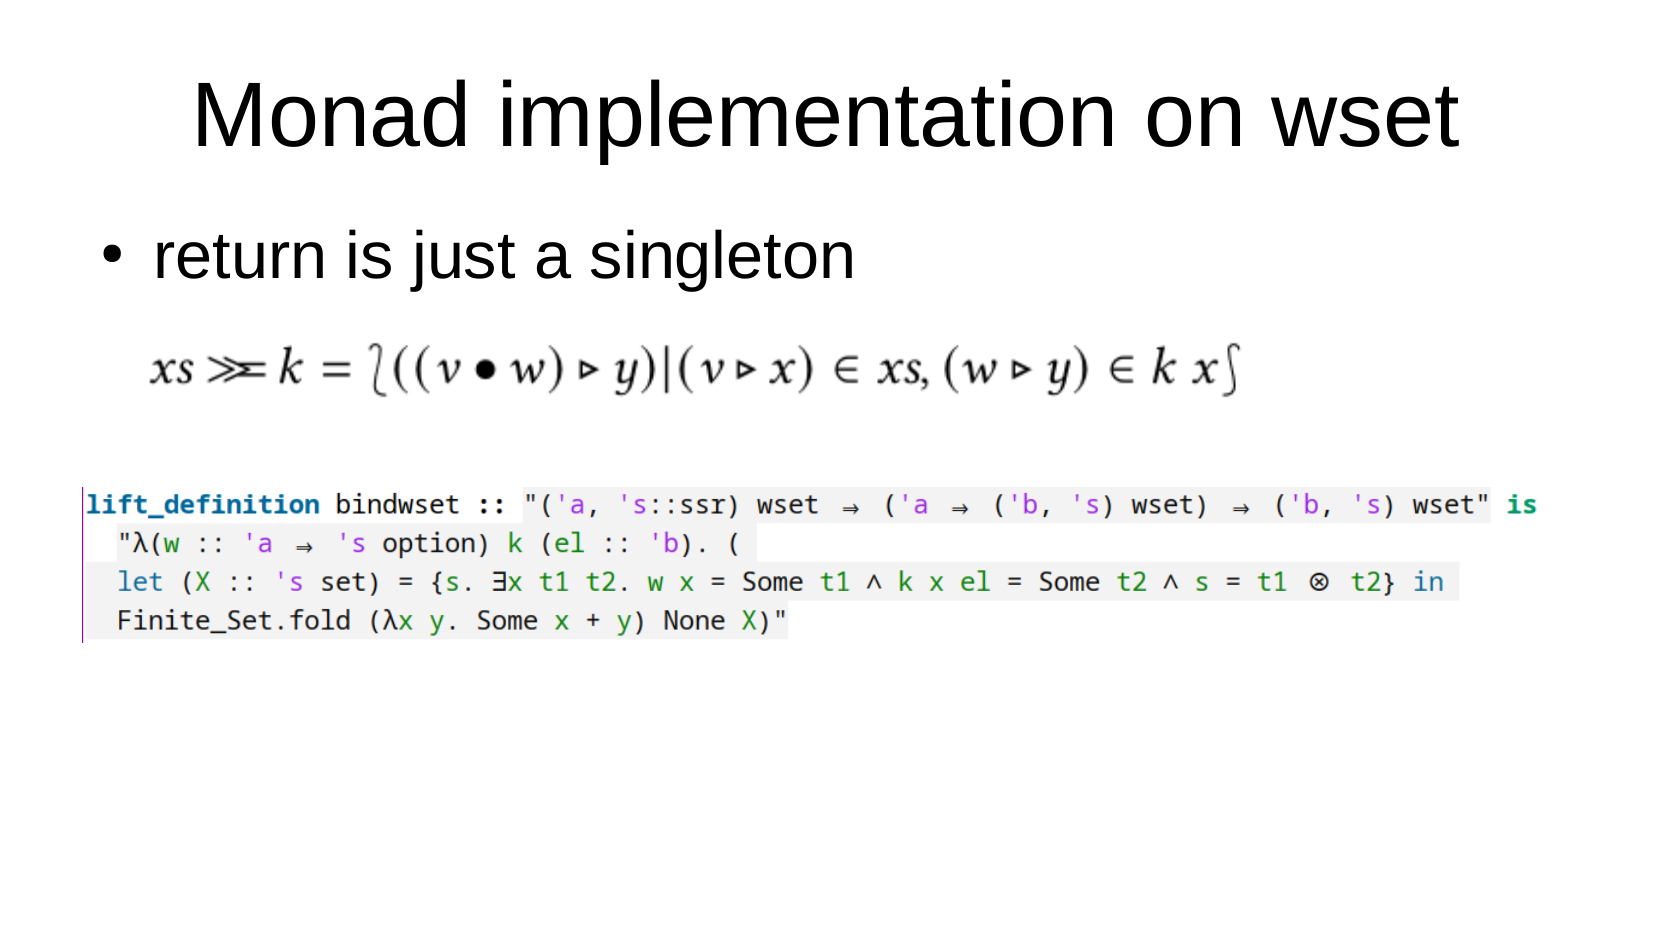

# Monad implementation on wset
return is just a singleton